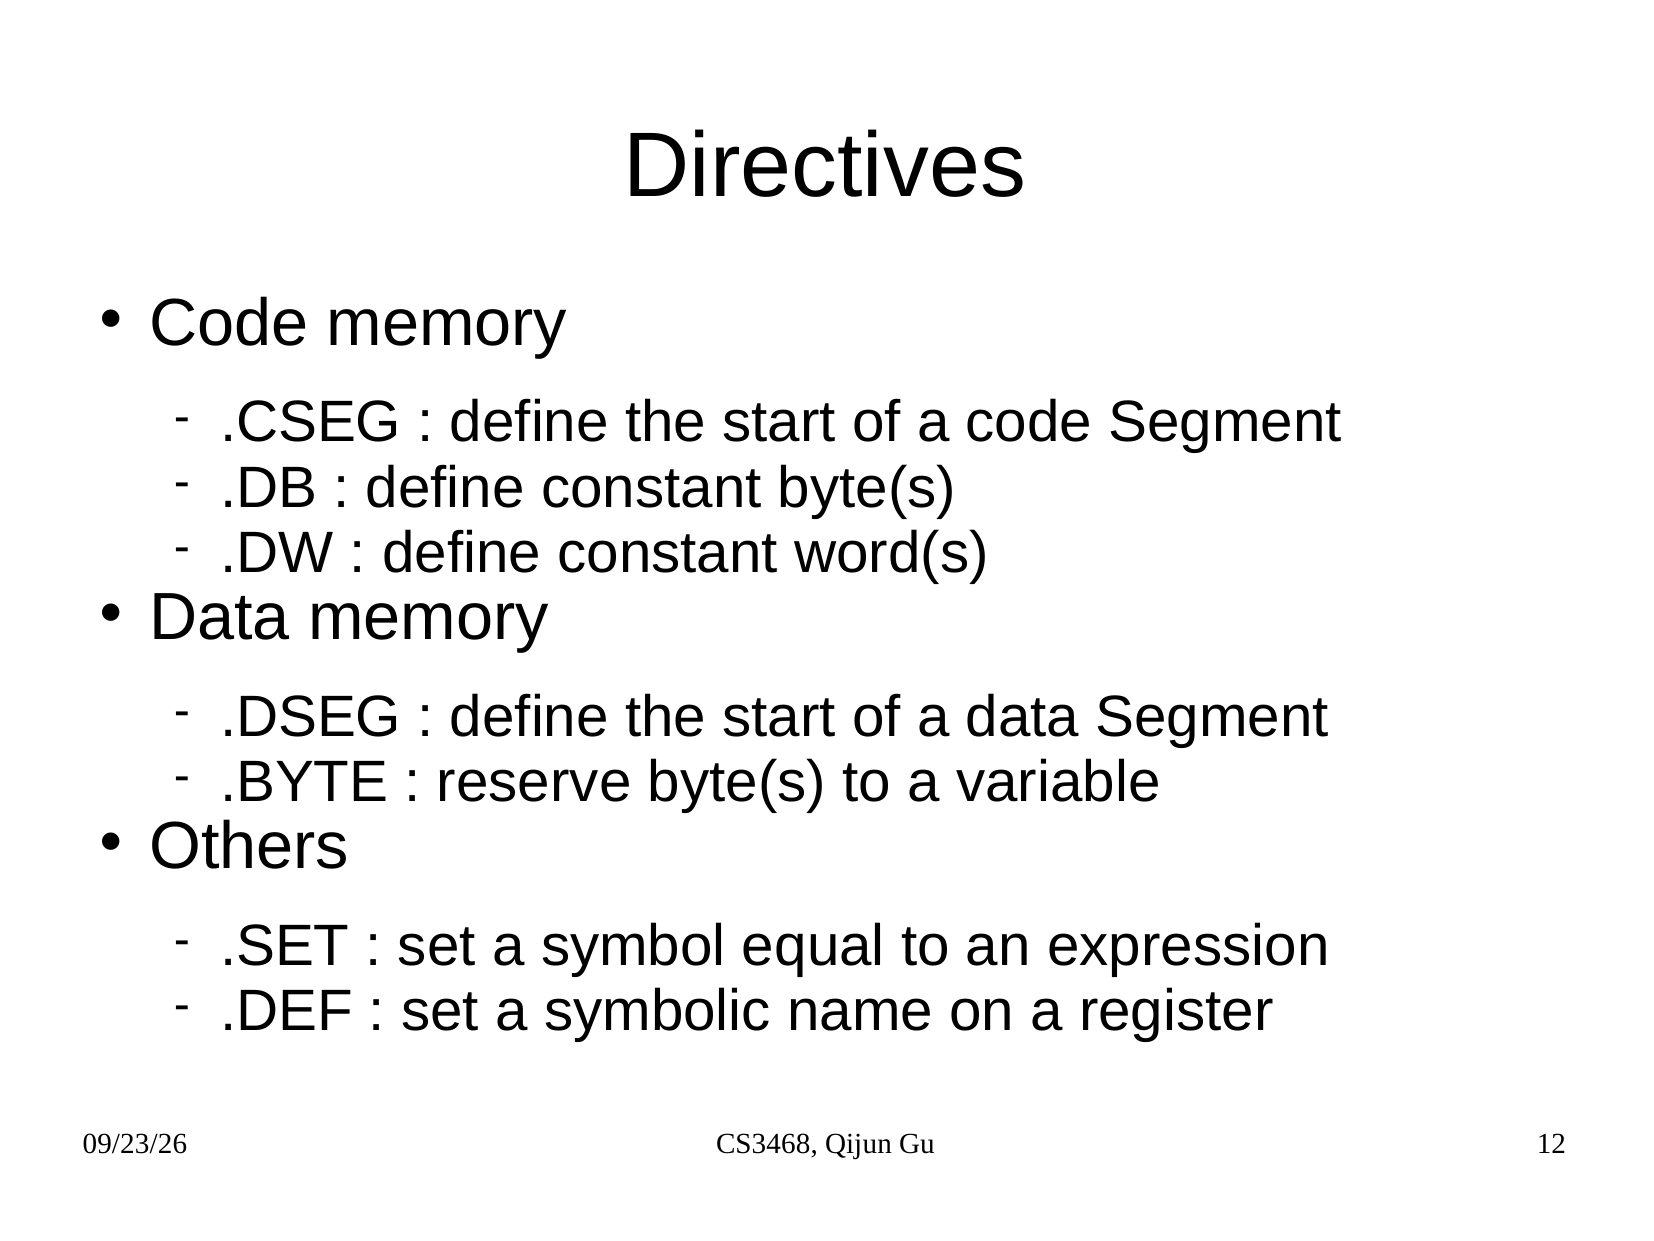

# Directives
Code memory
.CSEG : define the start of a code Segment
.DB : define constant byte(s)
.DW : define constant word(s)
Data memory
.DSEG : define the start of a data Segment
.BYTE : reserve byte(s) to a variable
Others
.SET : set a symbol equal to an expression
.DEF : set a symbolic name on a register
CS3468, Qijun Gu
12